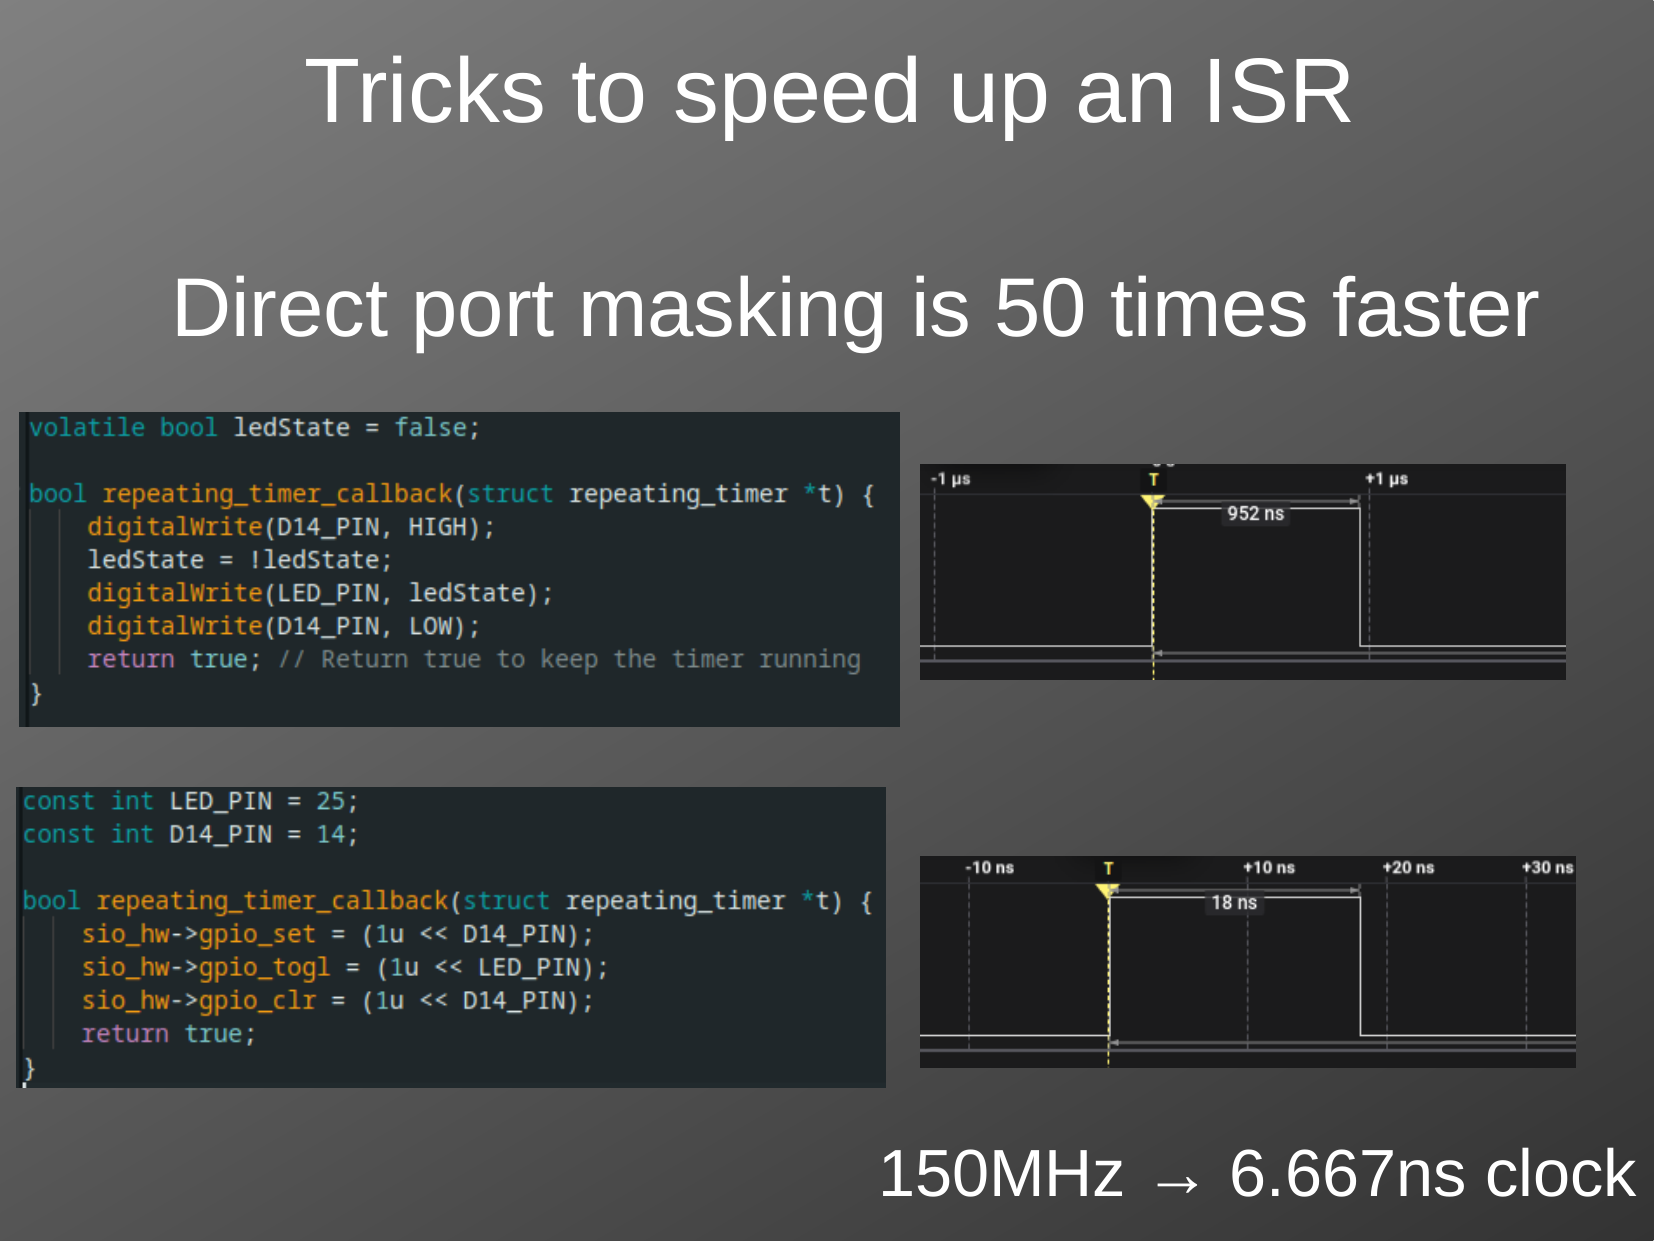

# Tricks to speed up an ISR
Direct port masking is 50 times faster
150MHz → 6.667ns clock